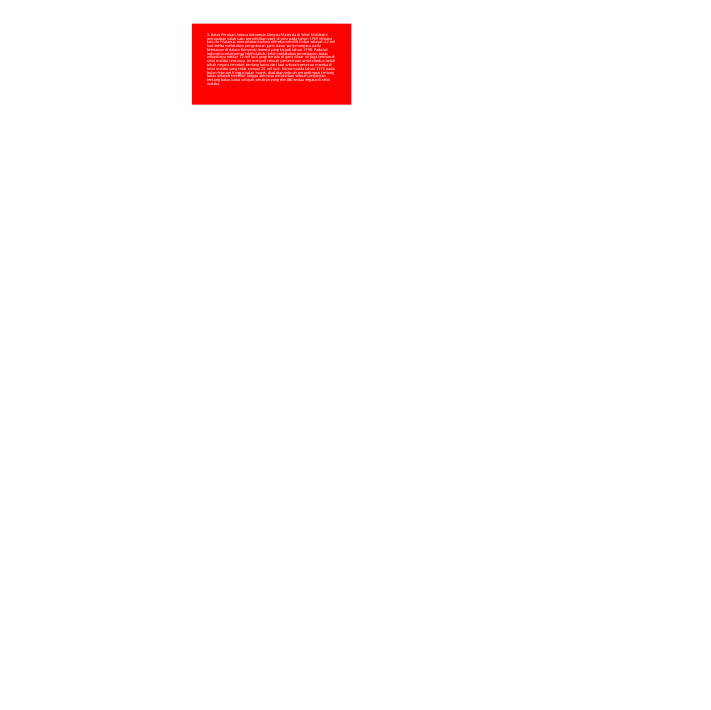

# 3. Batas Perairan Antara Indonesia Dengan Malaysia di Selat MalakaIni merupakan salah satu perselisihan yang di picu pada tahun 1969 dimana kala itu Malaysia menyatakan bahwa mereka memiliki lebar wilayah 12 mil laut ketika melakukan pengukuran garis dasar yang mengacu pada ketetapan di dalam Konvensi Jenewa yang terjadi tahun 1958. Padahal indonesia sebenarnya lebih dahulu telah melakukan penentapan batas wilayahnya sekitar 12 mil laut yang berada di garis dasar ini juga termasuk selat malaka tentunya. Ini menjadi sebuah perseteruan antara kedua belah pihak negara tersebut tentang batas dari laut wilayah perairan mereka di selat malaka yang tidak sampai 24 mil laut. Namun pada tahun 1970 pada bulan februari hingga bulan maret, diadakan sebuah perundingan tentang batas wilayah tersebut hingga akhirnya melahirkan sebuah perjanjian tentang batas batas wilayah perairan yang dimiliki kedua negara di selat malaka.